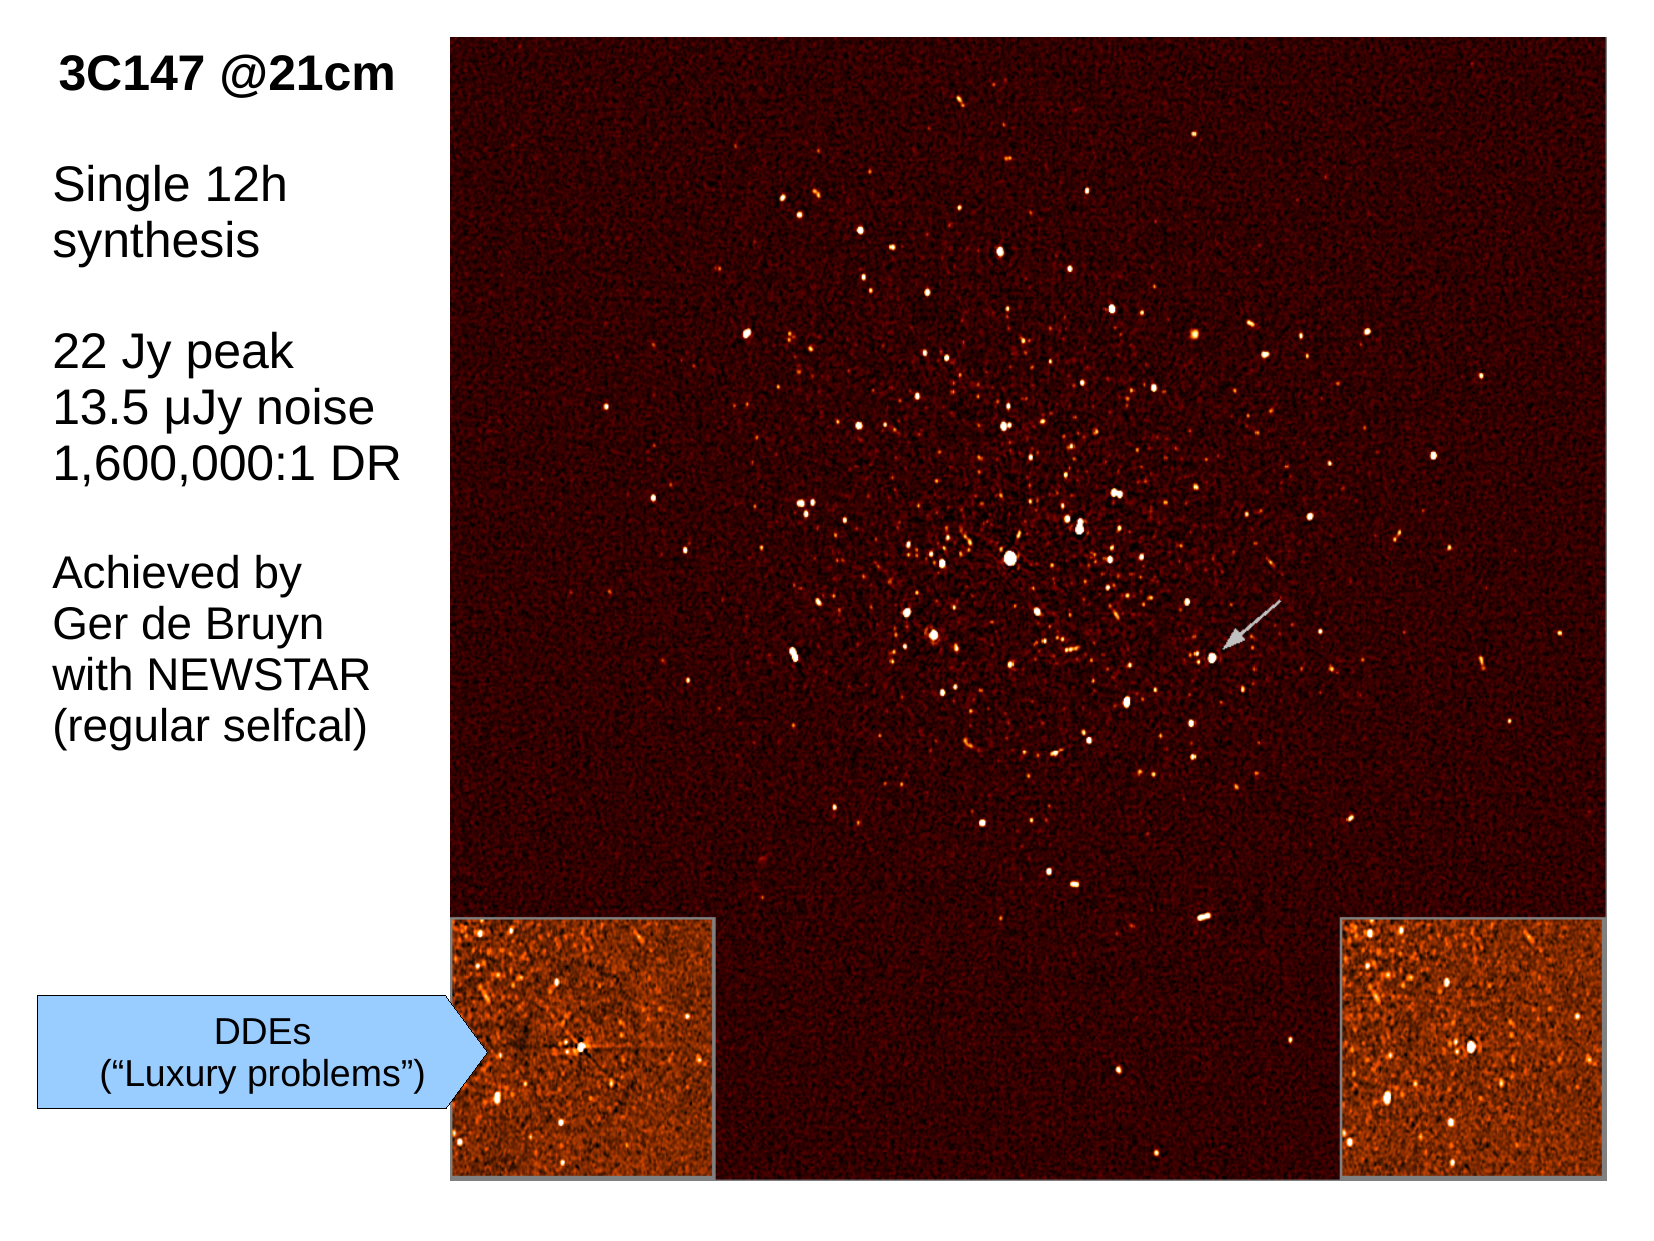

3C147 @21cm
Single 12h
synthesis
22 Jy peak
13.5 μJy noise
1,600,000:1 DR
Achieved by
Ger de Bruyn
with NEWSTAR
(regular selfcal)
DDEs
(“Luxury problems”)